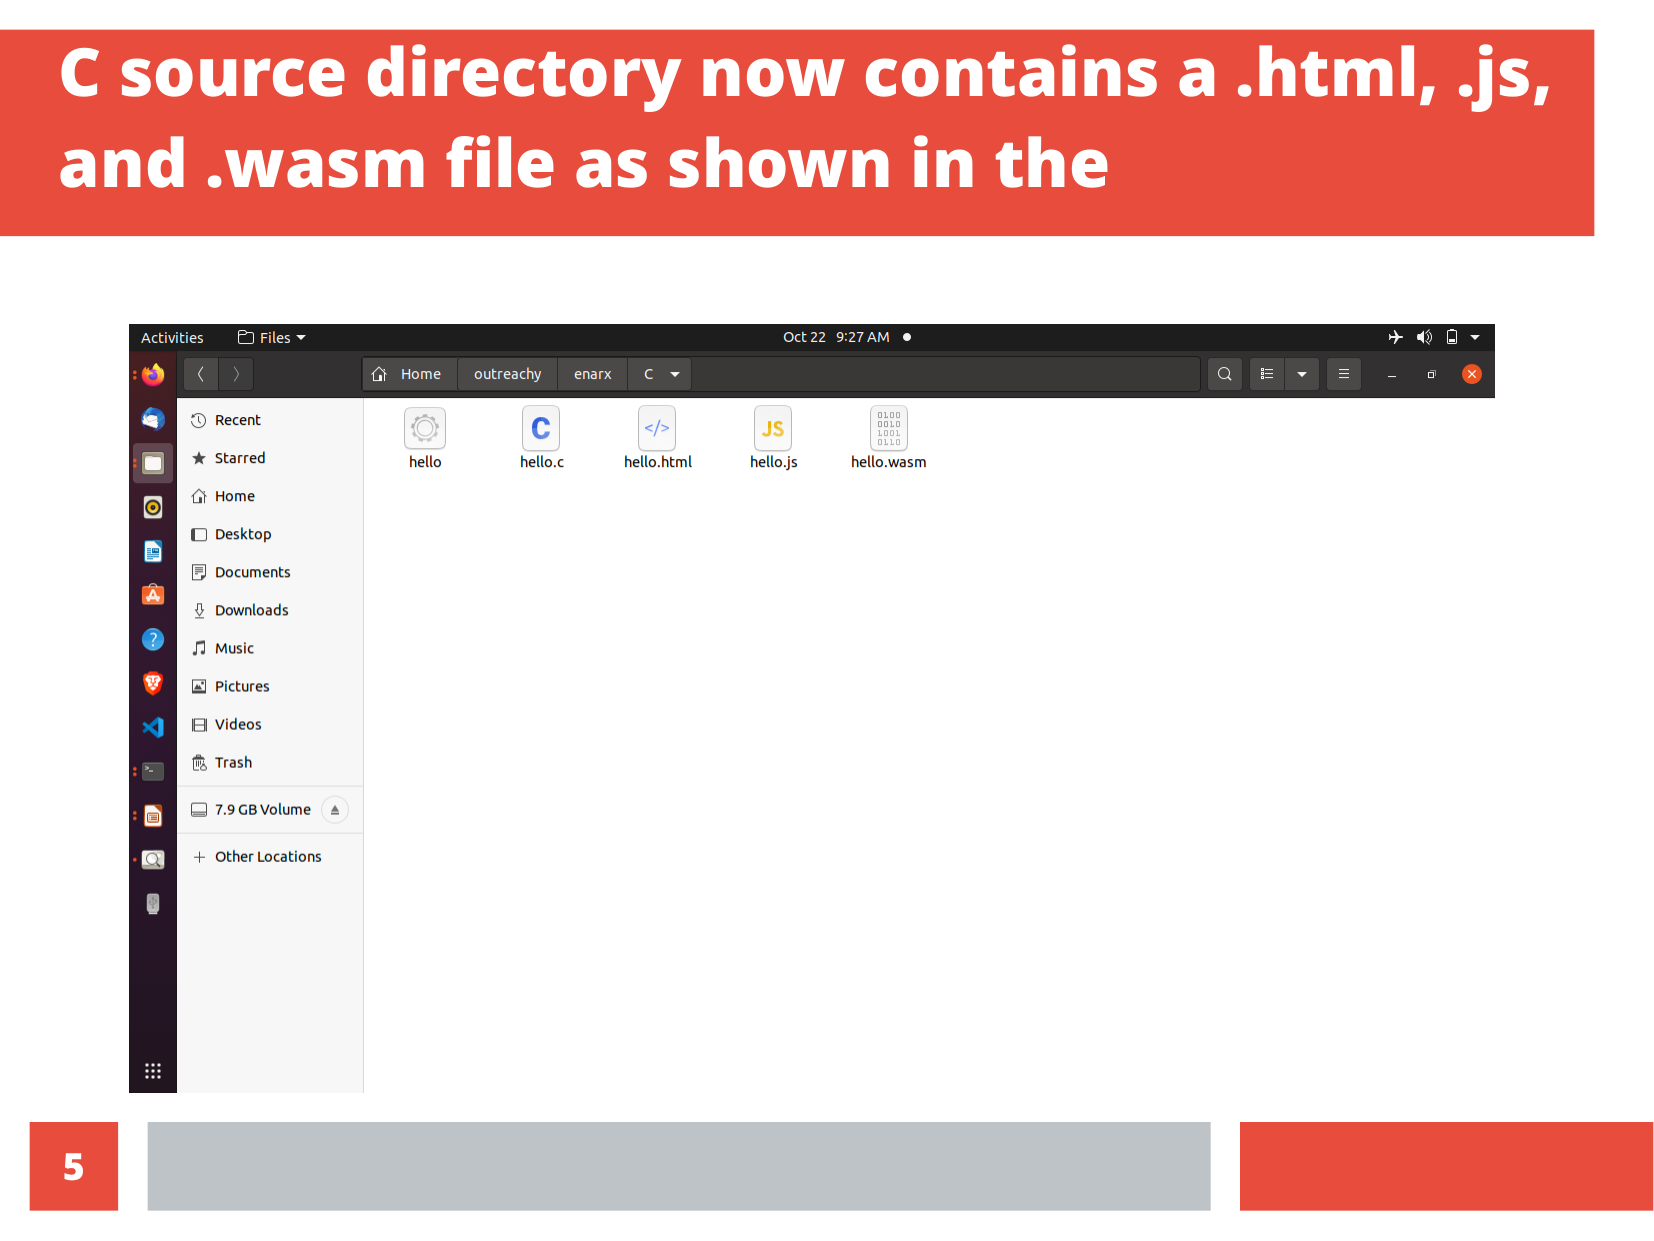

# C source directory now contains a .html, .js, and .wasm file as shown in the
5